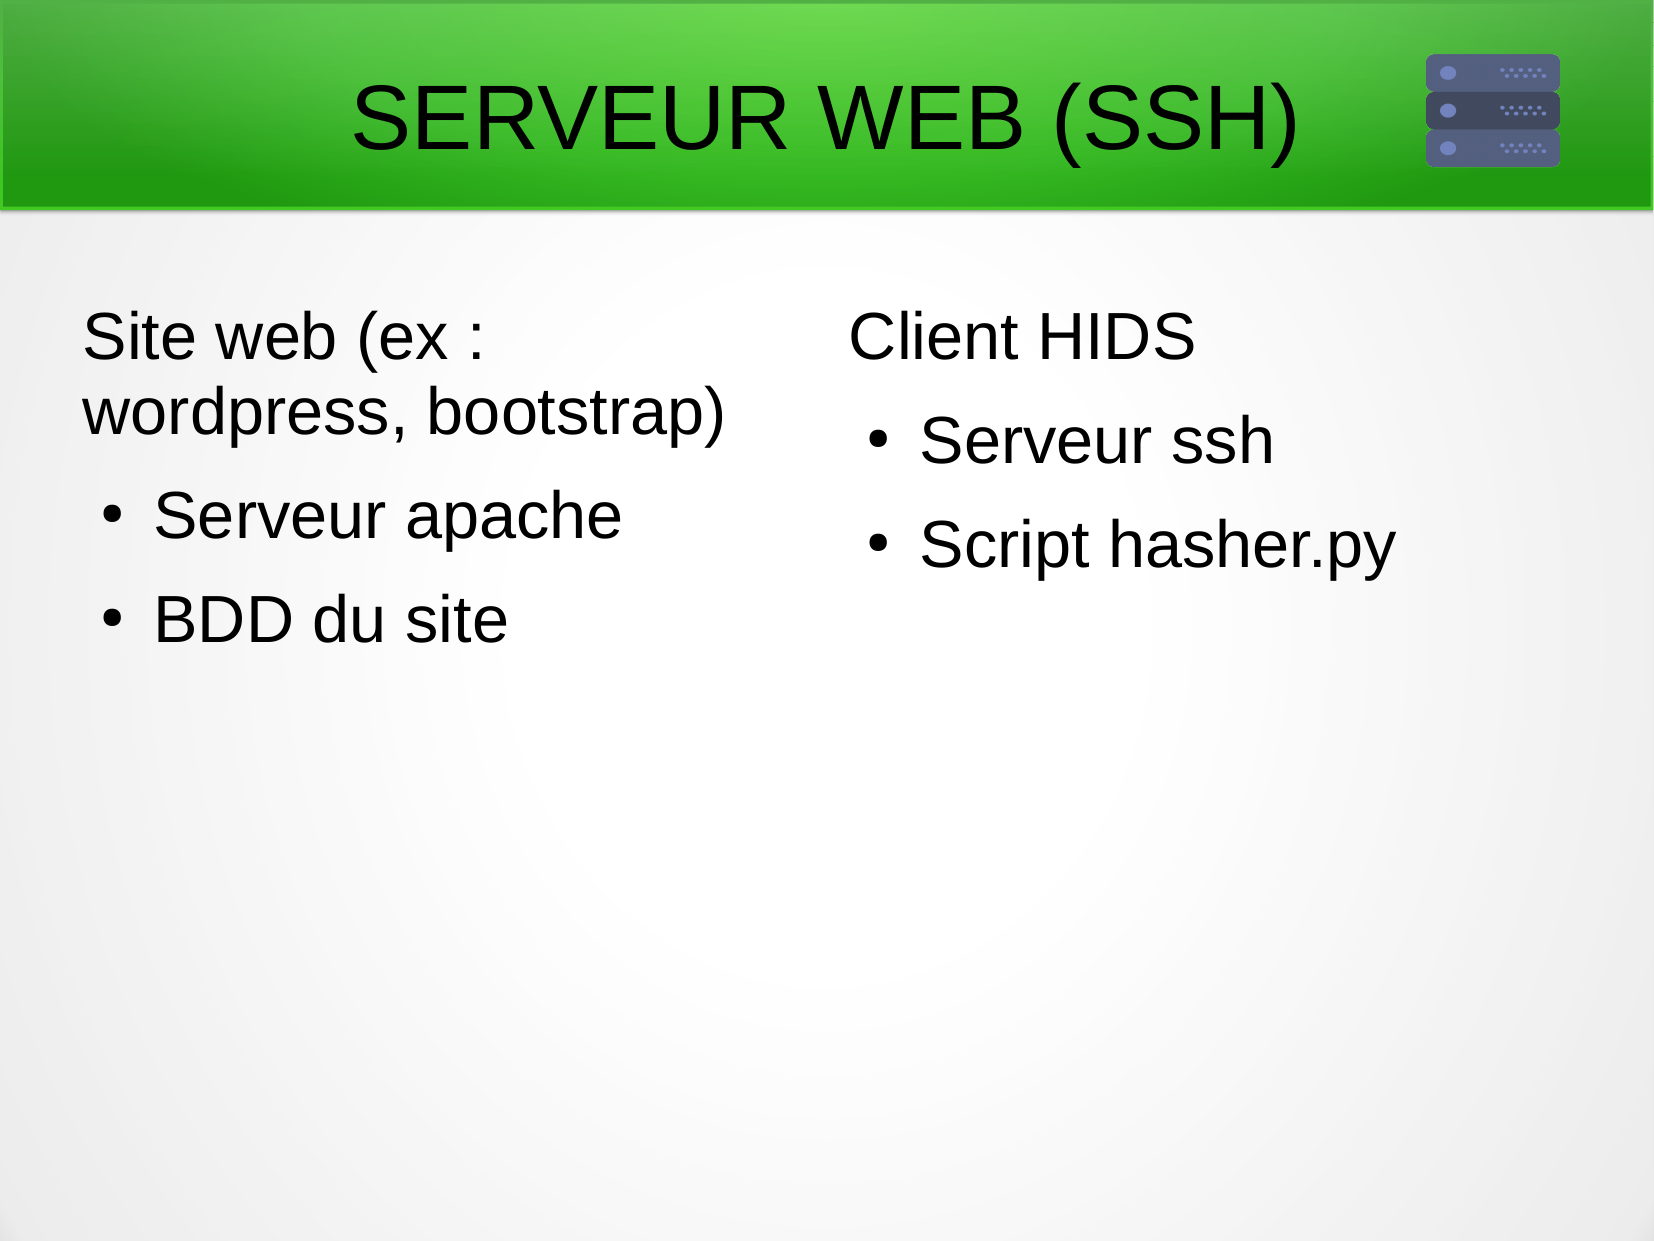

# SERVEUR WEB (SSH)
Client HIDS
Serveur ssh
Script hasher.py
Site web (ex : wordpress, bootstrap)
Serveur apache
BDD du site